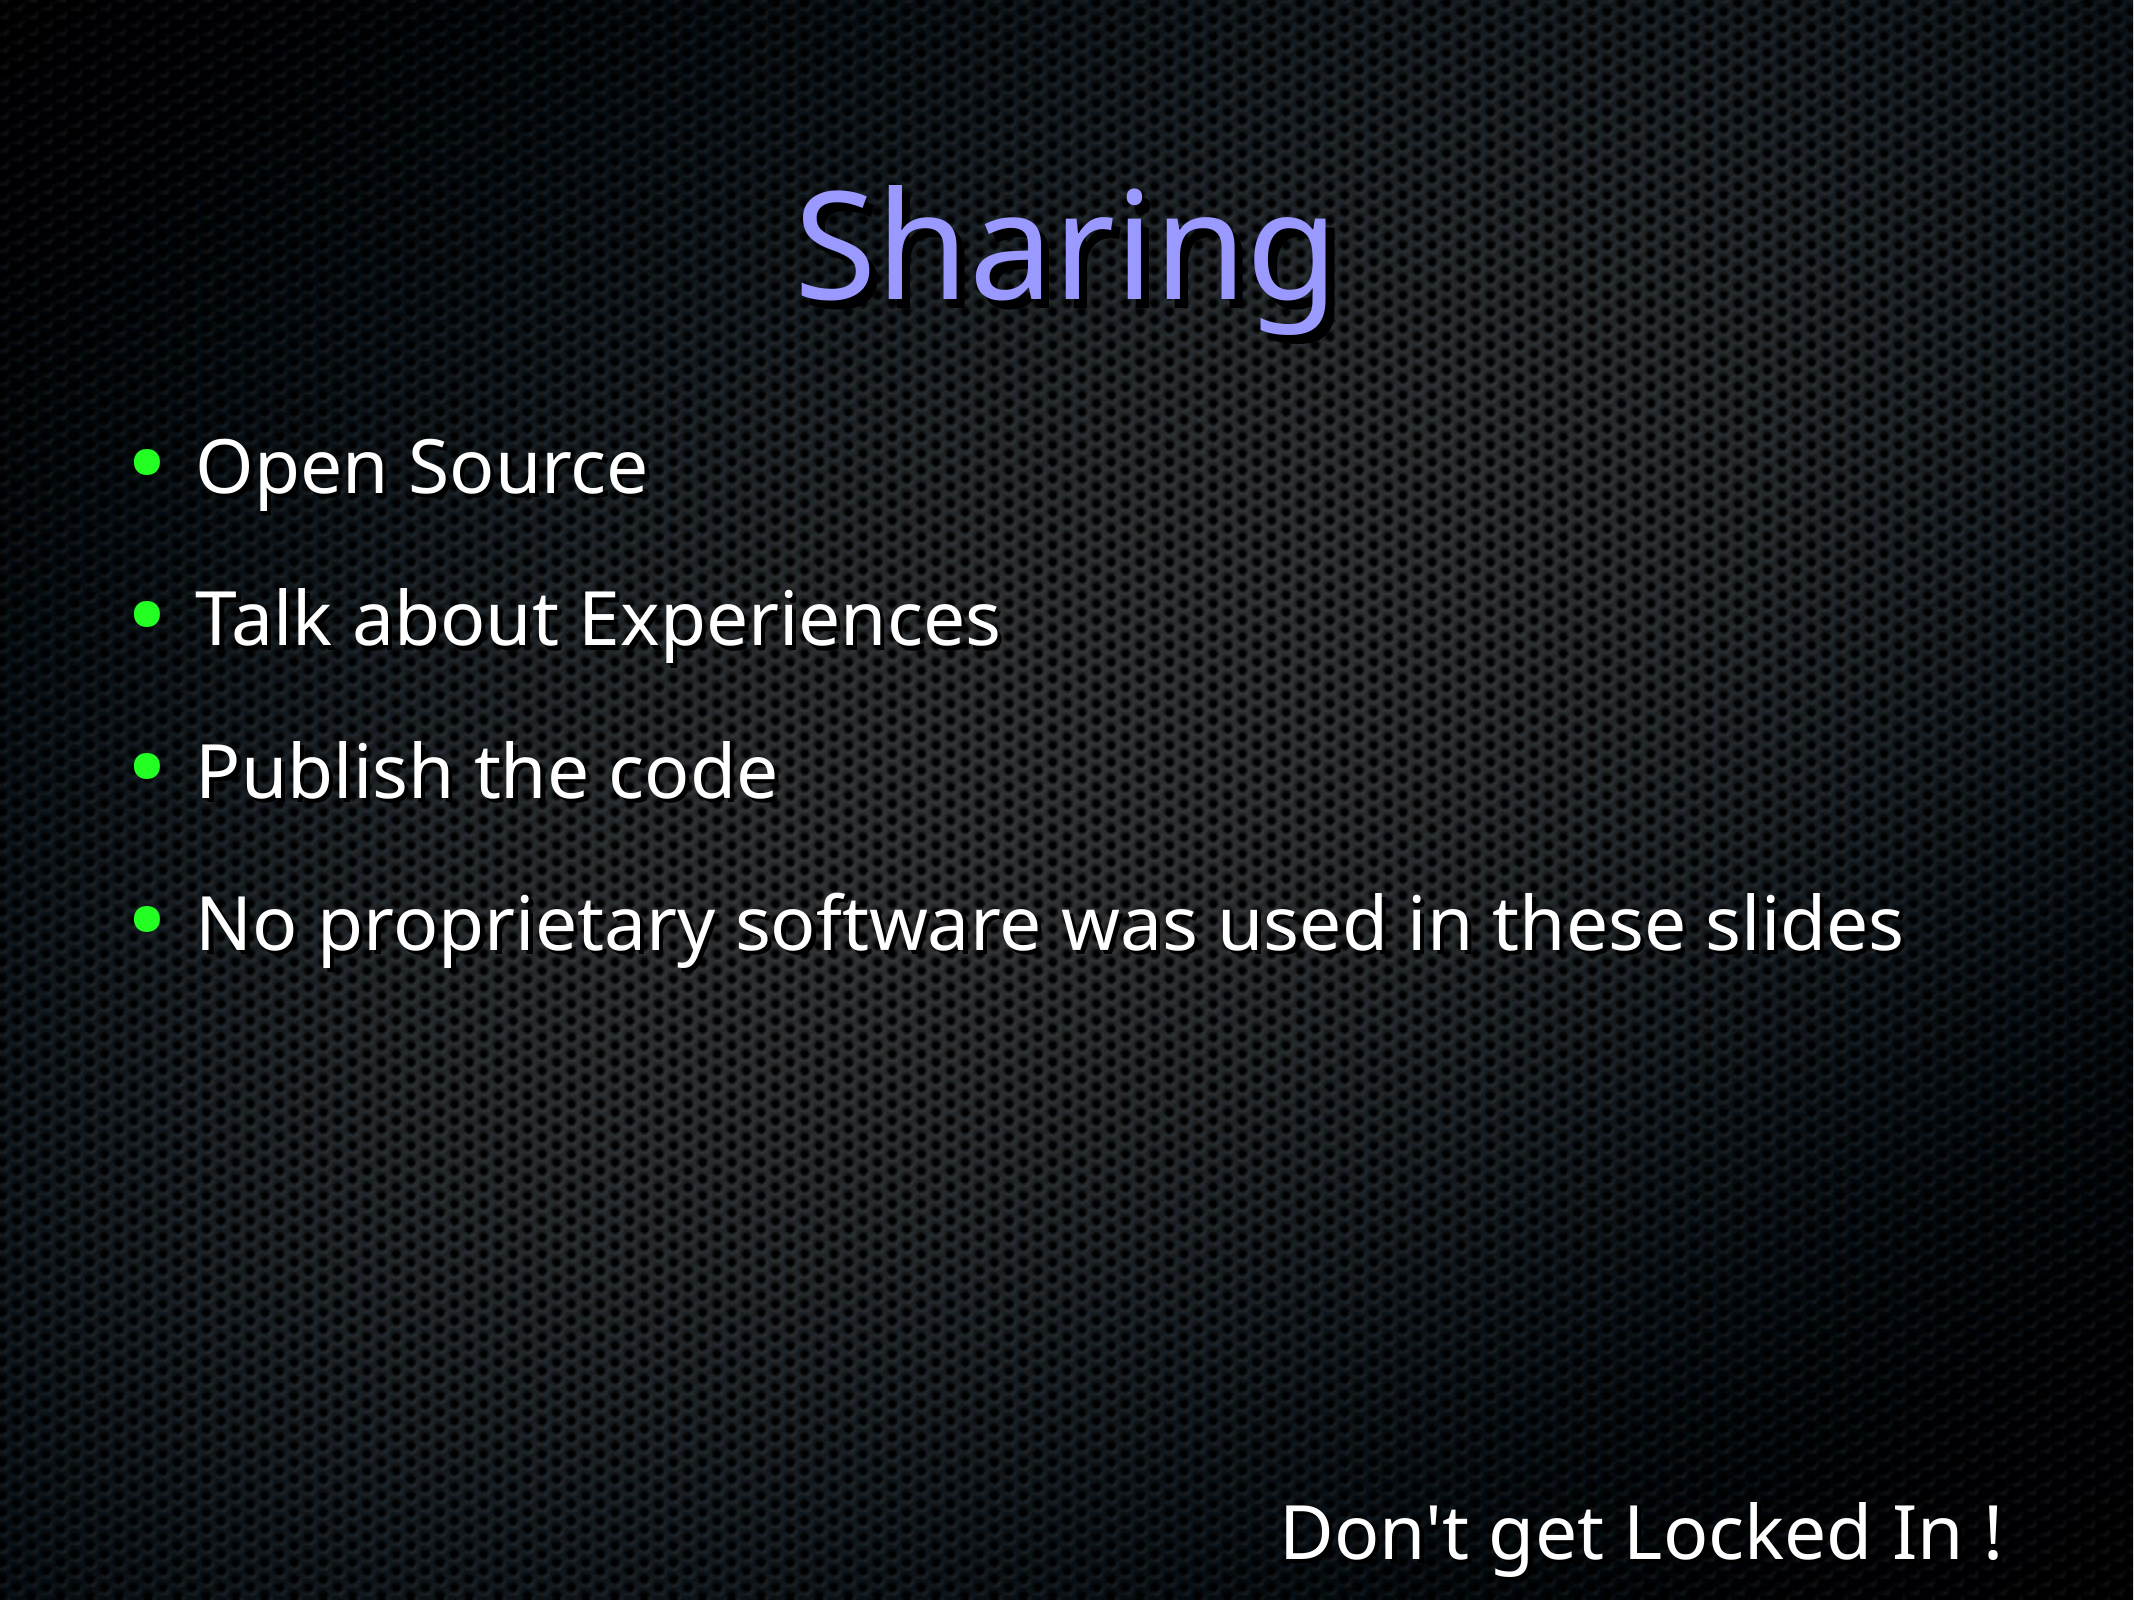

# Sharing
Open Source
Talk about Experiences
Publish the code
No proprietary software was used in these slides
Don't get Locked In !